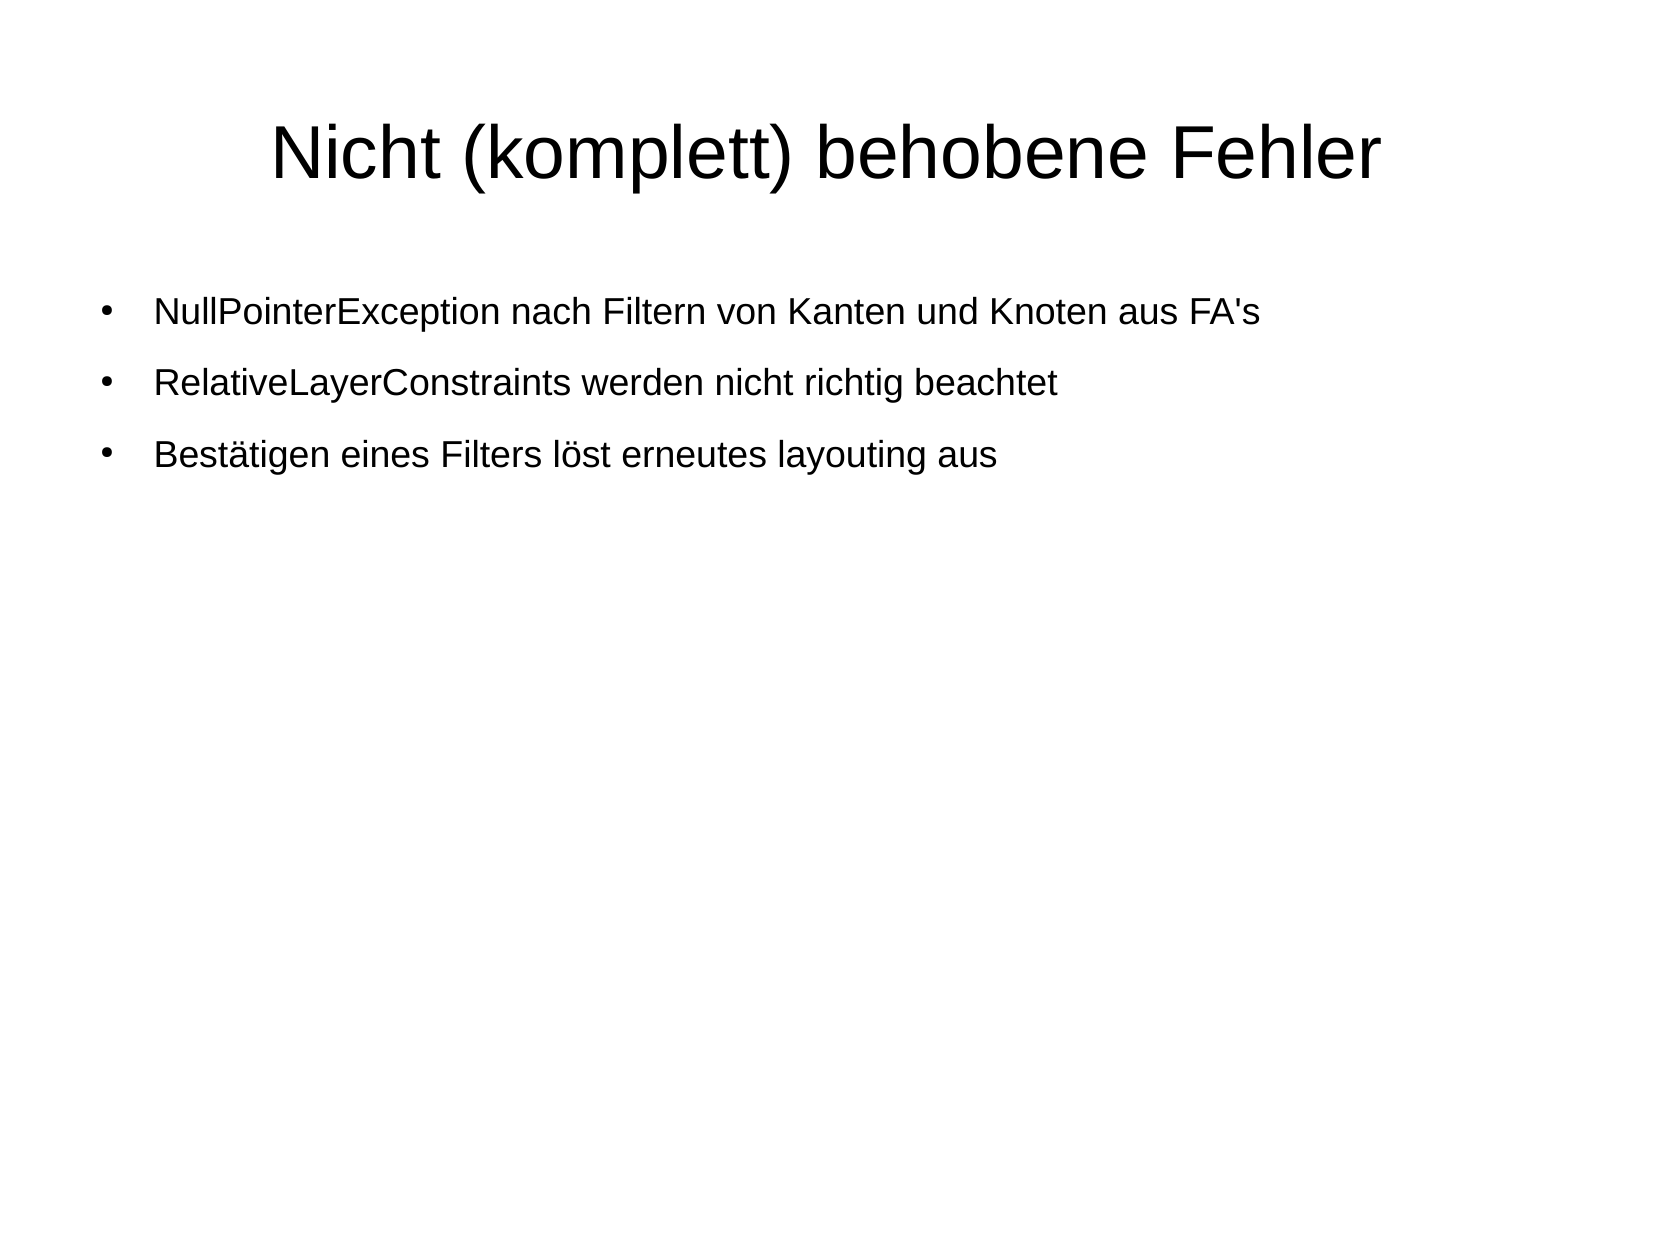

# Nicht (komplett) behobene Fehler
NullPointerException nach Filtern von Kanten und Knoten aus FA's
RelativeLayerConstraints werden nicht richtig beachtet
Bestätigen eines Filters löst erneutes layouting aus